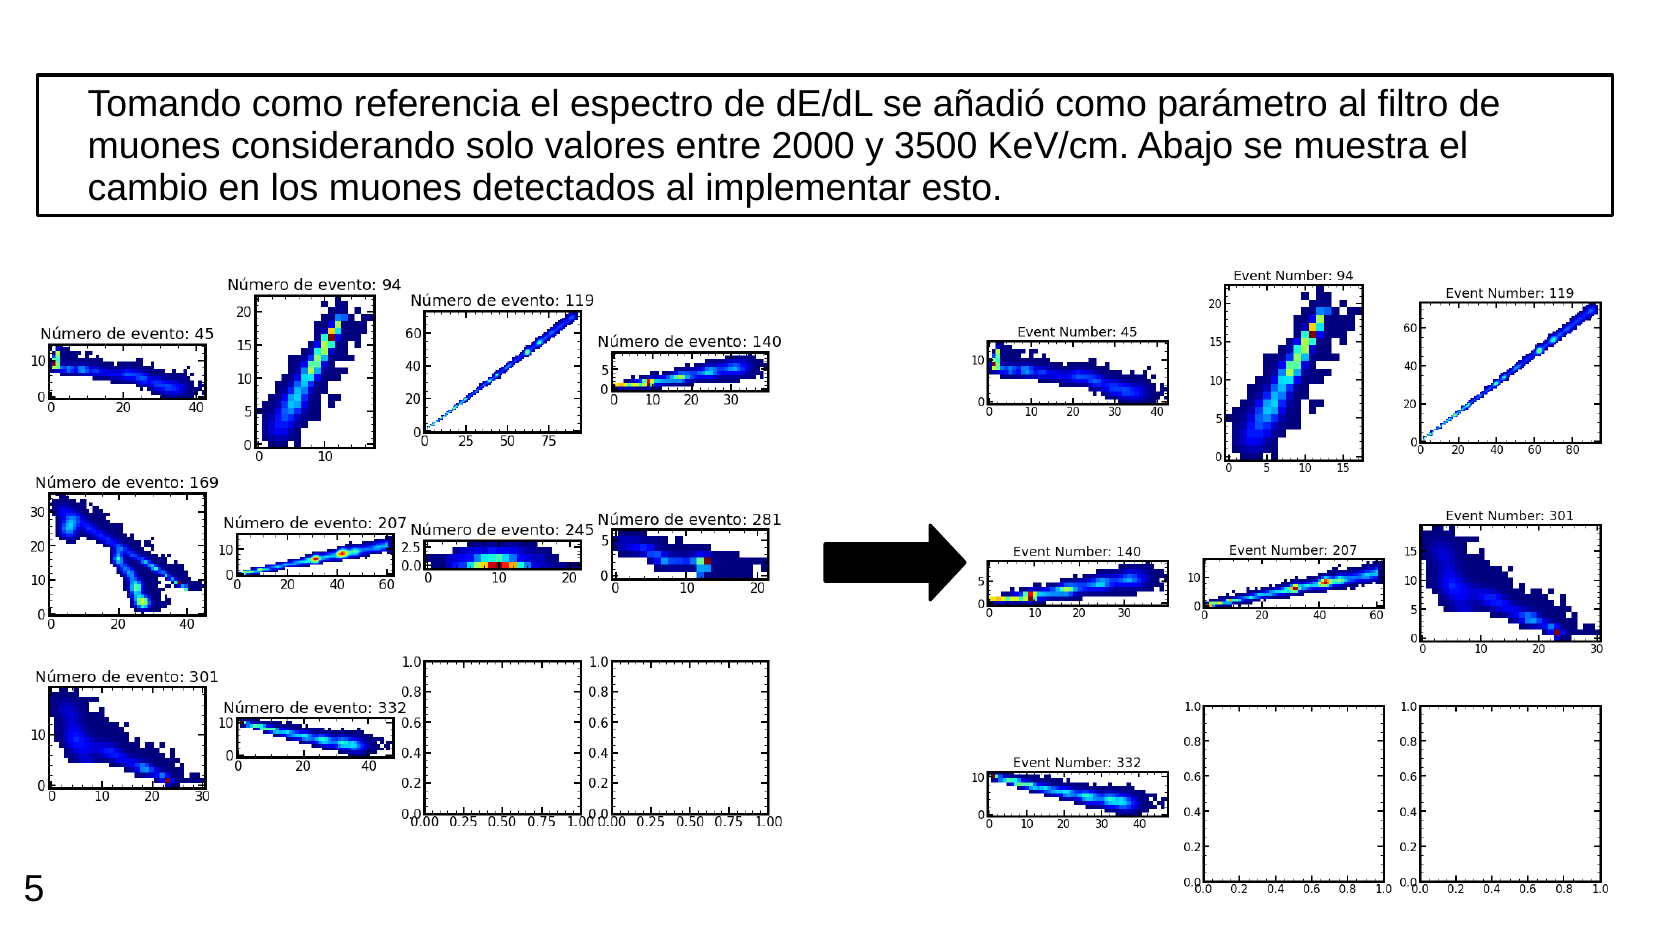

Tomando como referencia el espectro de dE/dL se añadió como parámetro al filtro de muones considerando solo valores entre 2000 y 3500 KeV/cm. Abajo se muestra el cambio en los muones detectados al implementar esto.